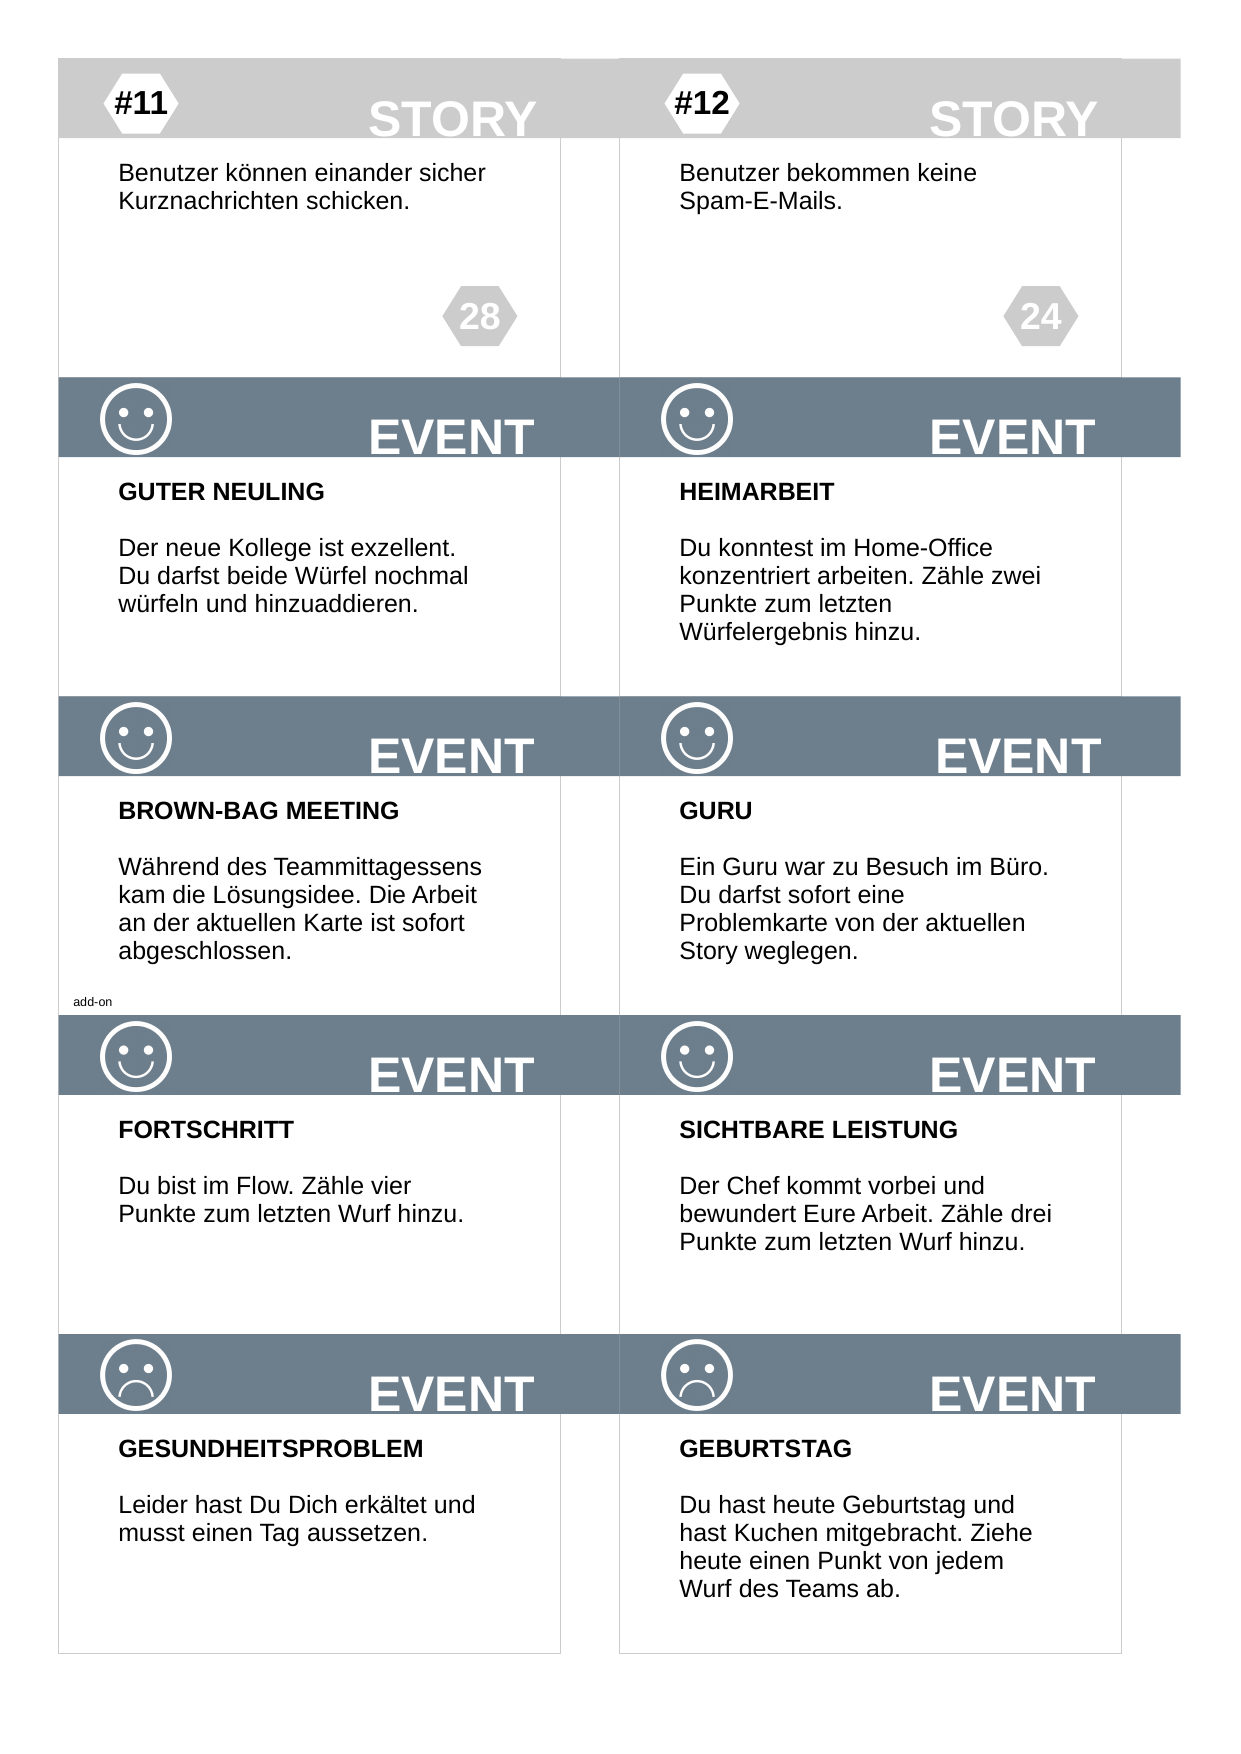

#11
STORY
Benutzer können einander sicher Kurznachrichten schicken.
28
#12
STORY
Benutzer bekommen keine Spam-E-Mails.
24
EVENT
GUTER NEULING
Der neue Kollege ist exzellent. Du darfst beide Würfel nochmal würfeln und hinzuaddieren.
EVENT
HEIMARBEIT
Du konntest im Home-Office konzentriert arbeiten. Zähle zwei Punkte zum letzten Würfelergebnis hinzu.
EVENT
BROWN-BAG MEETING
Während des Teammittagessens kam die Lösungsidee. Die Arbeit an der aktuellen Karte ist sofort abgeschlossen.
EVENT
GURU
Ein Guru war zu Besuch im Büro. Du darfst sofort eine Problemkarte von der aktuellen Story weglegen.
add-on
EVENT
FORTSCHRITT
Du bist im Flow. Zähle vier Punkte zum letzten Wurf hinzu.
EVENT
SICHTBARE LEISTUNG
Der Chef kommt vorbei und bewundert Eure Arbeit. Zähle drei Punkte zum letzten Wurf hinzu.
EVENT
GESUNDHEITSPROBLEM
Leider hast Du Dich erkältet und musst einen Tag aussetzen.
EVENT
GEBURTSTAG
Du hast heute Geburtstag und hast Kuchen mitgebracht. Ziehe heute einen Punkt von jedem Wurf des Teams ab.